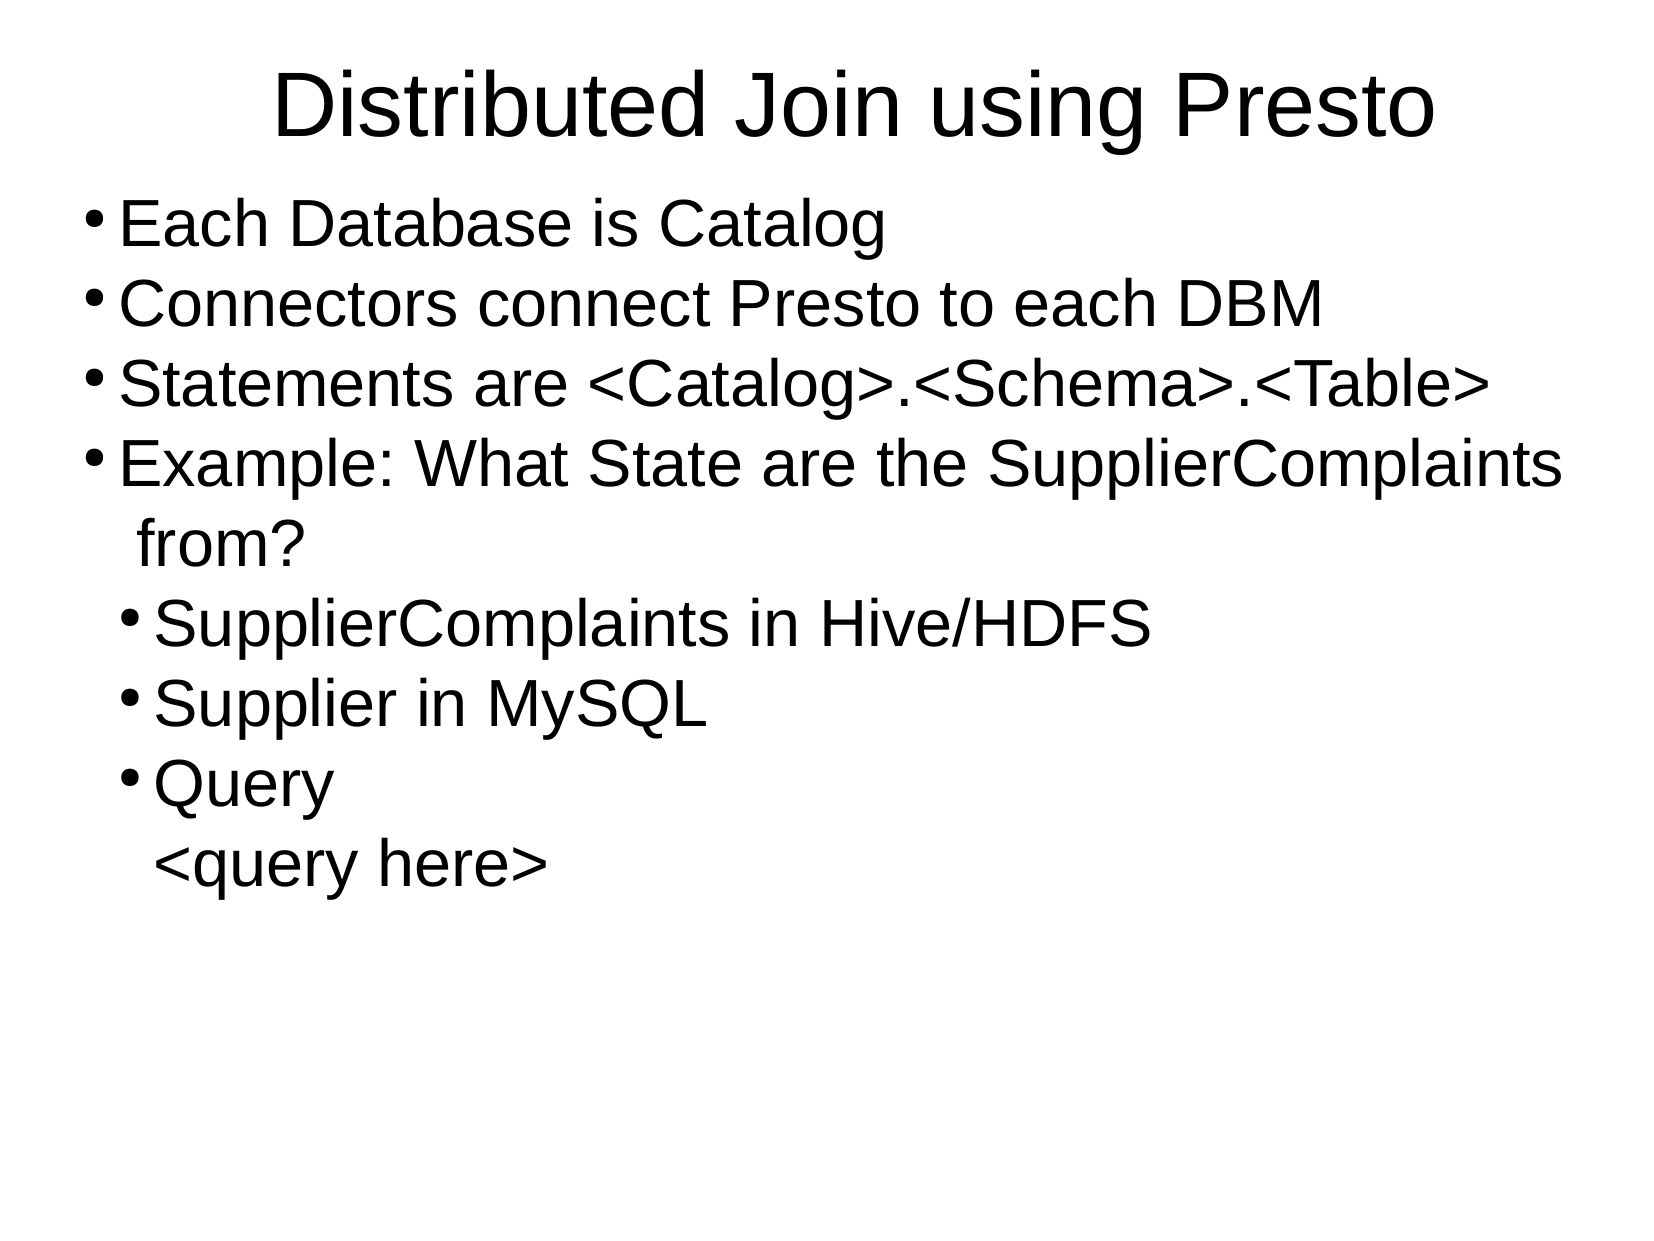

Distributed Join using Presto
Each Database is Catalog
Connectors connect Presto to each DBM
Statements are <Catalog>.<Schema>.<Table>
Example: What State are the SupplierComplaints from?
SupplierComplaints in Hive/HDFS
Supplier in MySQL
Query
<query here>